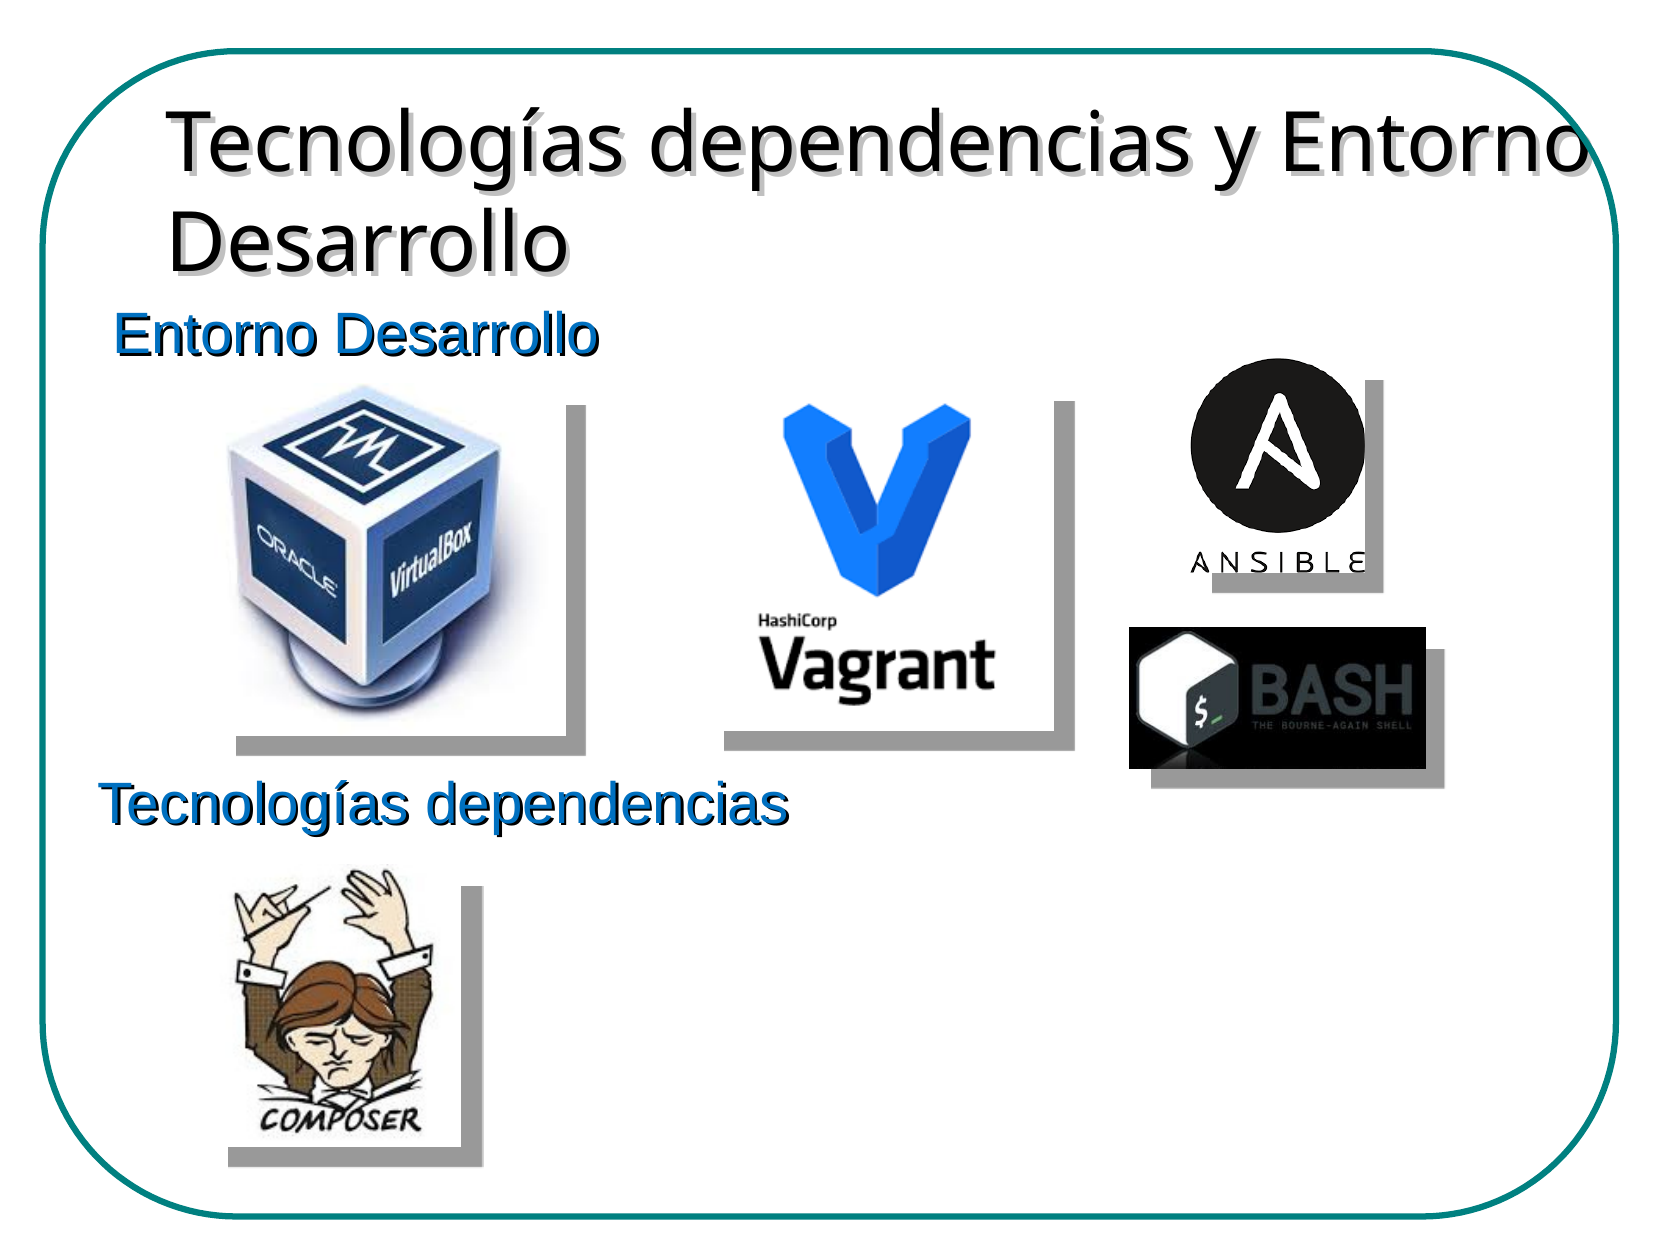

# Tecnologías dependencias y Entorno Desarrollo
Entorno Desarrollo
Tecnologías dependencias